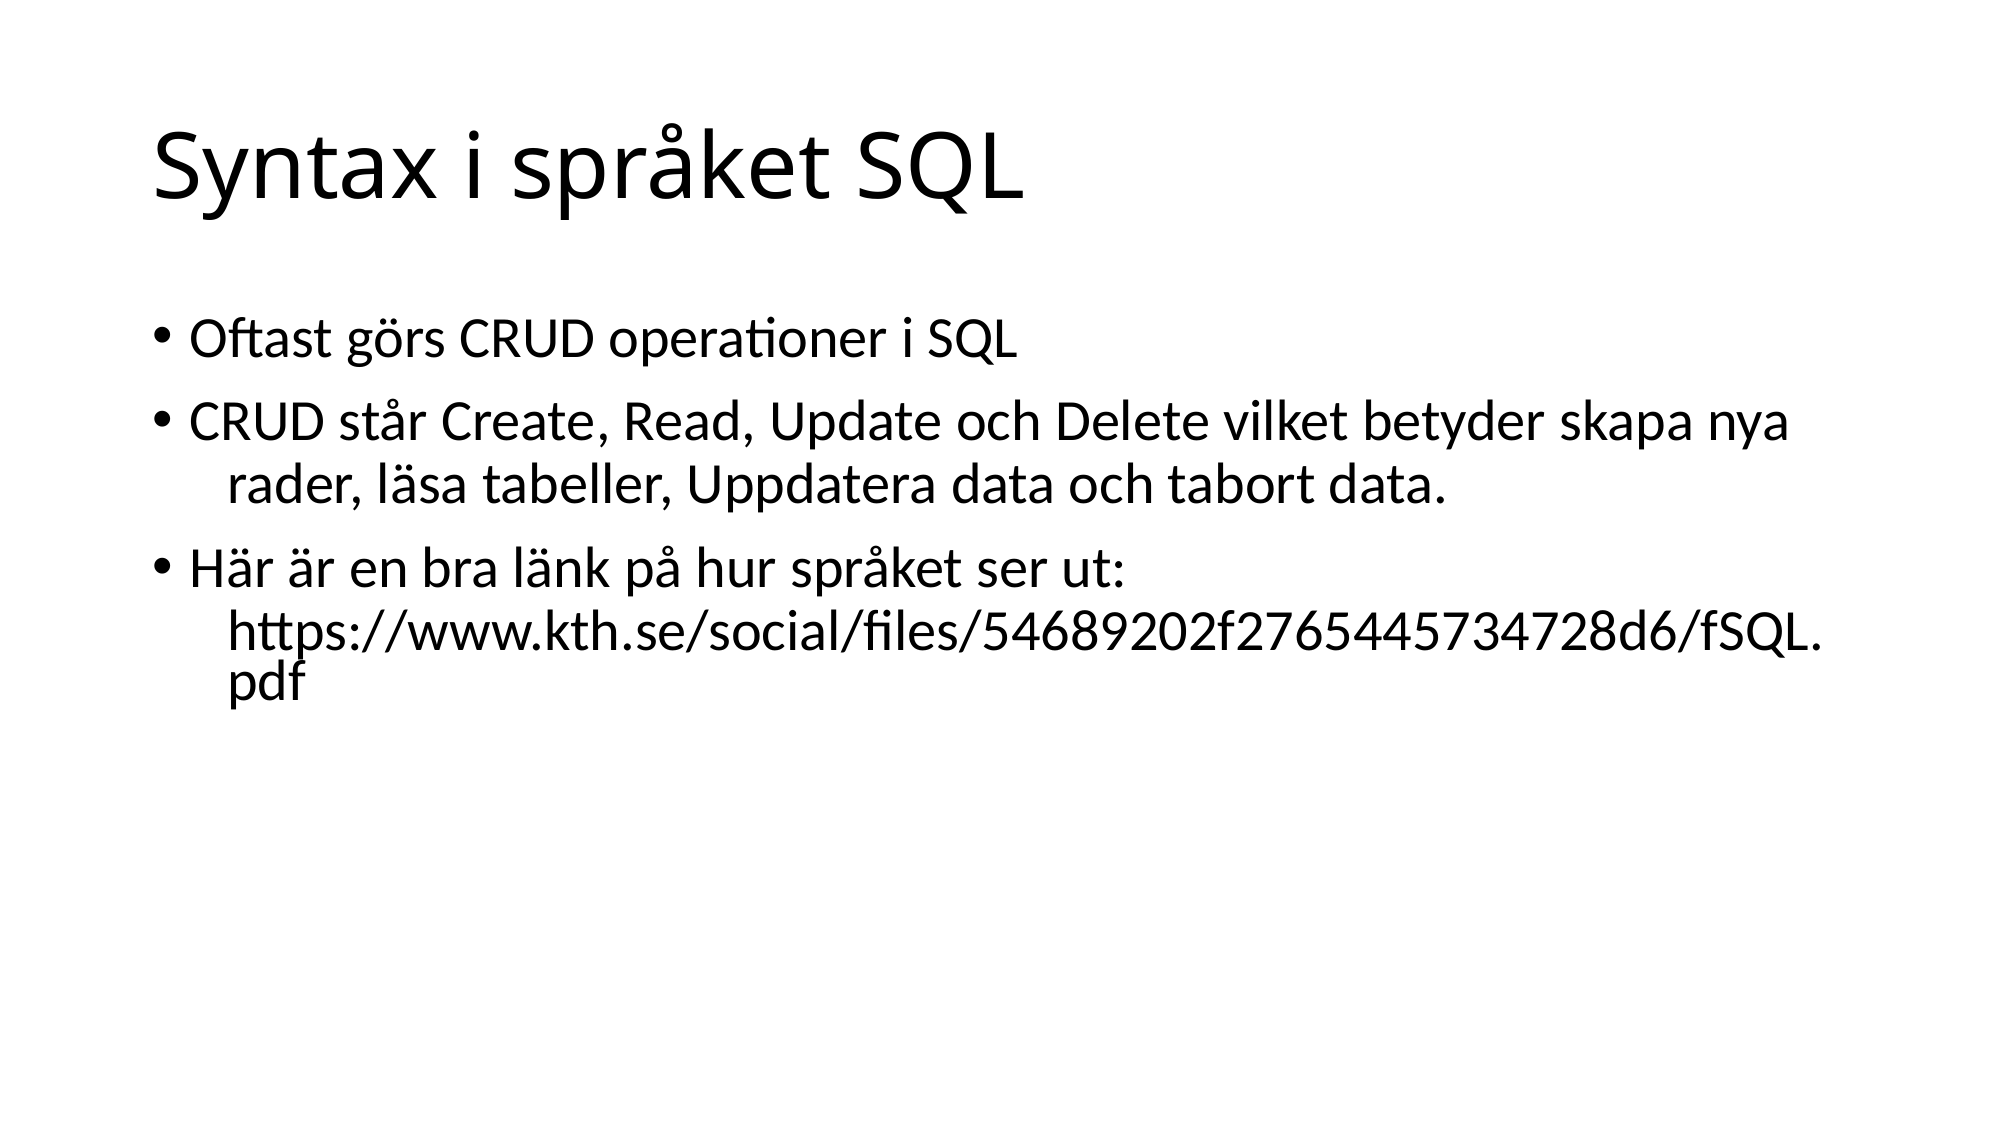

# Syntax i språket SQL
Oftast görs CRUD operationer i SQL
CRUD står Create, Read, Update och Delete vilket betyder skapa nya rader, läsa tabeller, Uppdatera data och tabort data.
Här är en bra länk på hur språket ser ut: https://www.kth.se/social/files/54689202f2765445734728d6/fSQL.pdf